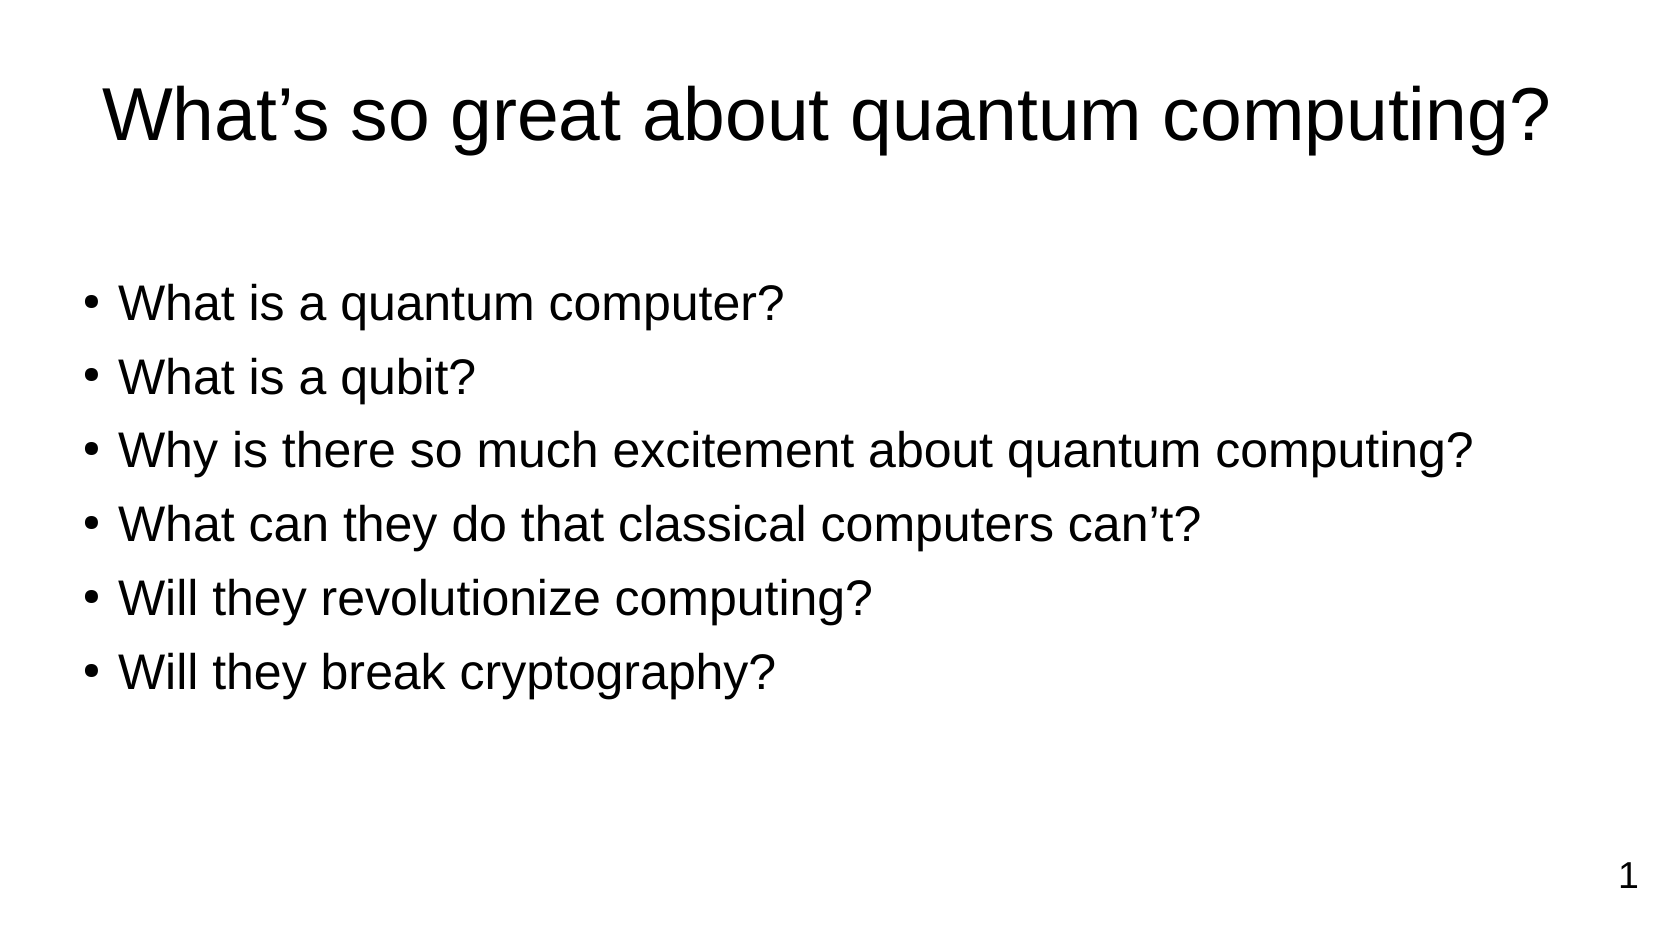

# What’s so great about quantum computing?
What is a quantum computer?
What is a qubit?
Why is there so much excitement about quantum computing?
What can they do that classical computers can’t?
Will they revolutionize computing?
Will they break cryptography?